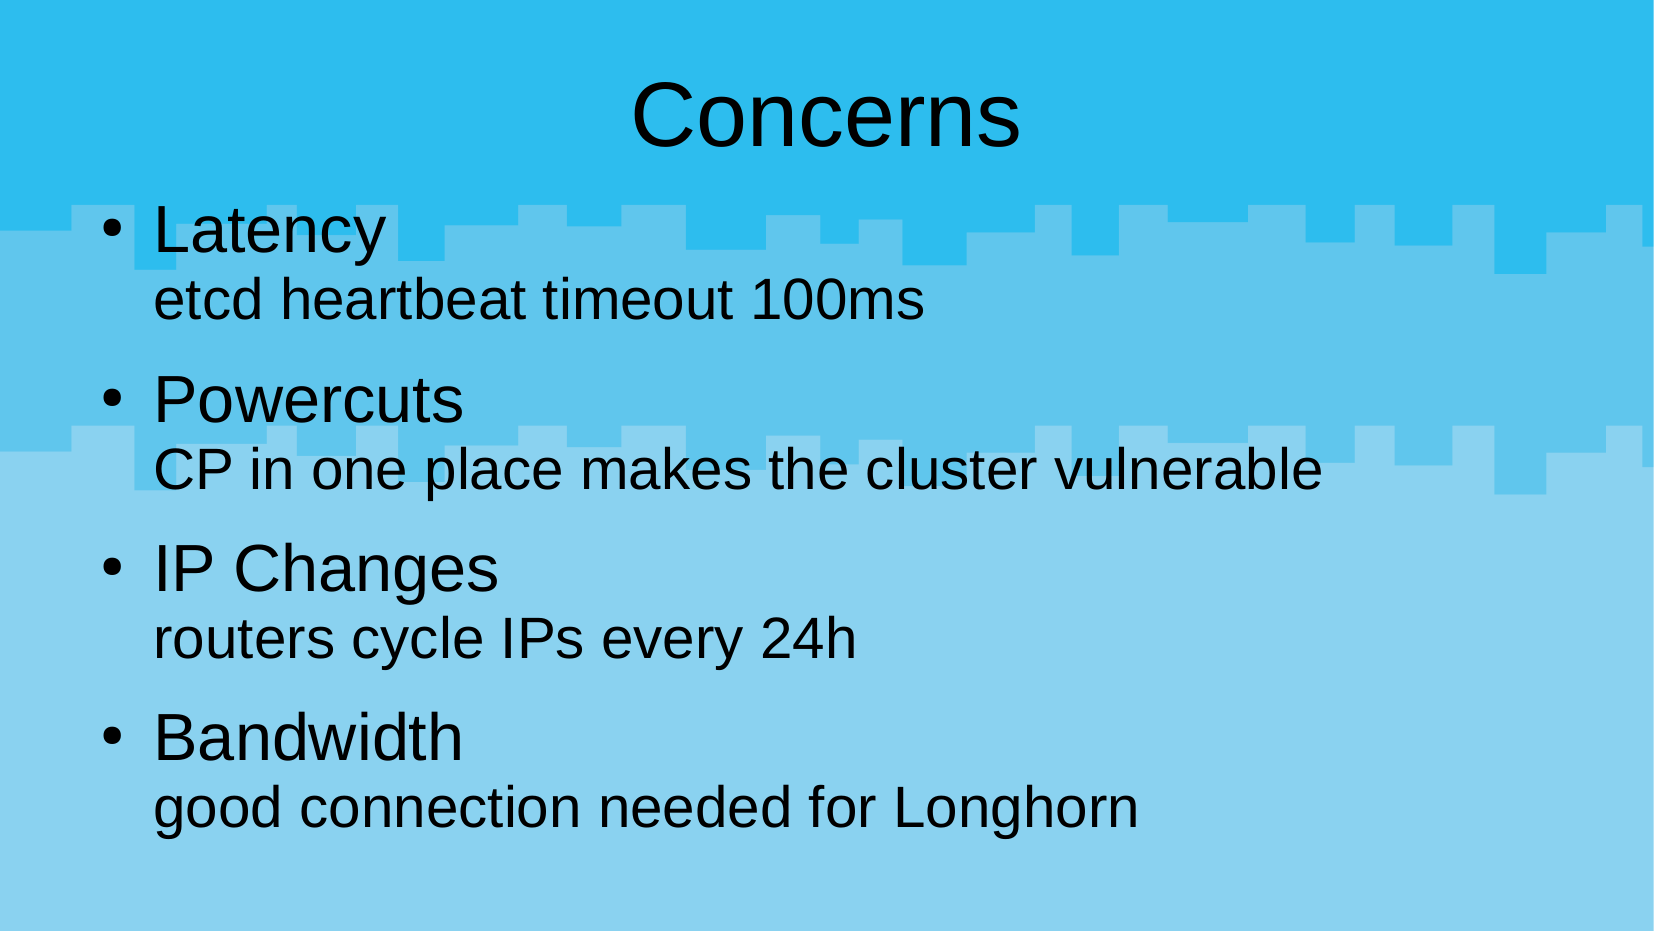

# Concerns
Latency
etcd heartbeat timeout 100ms
Powercuts
CP in one place makes the cluster vulnerable
IP Changes
routers cycle IPs every 24h
Bandwidth
good connection needed for Longhorn